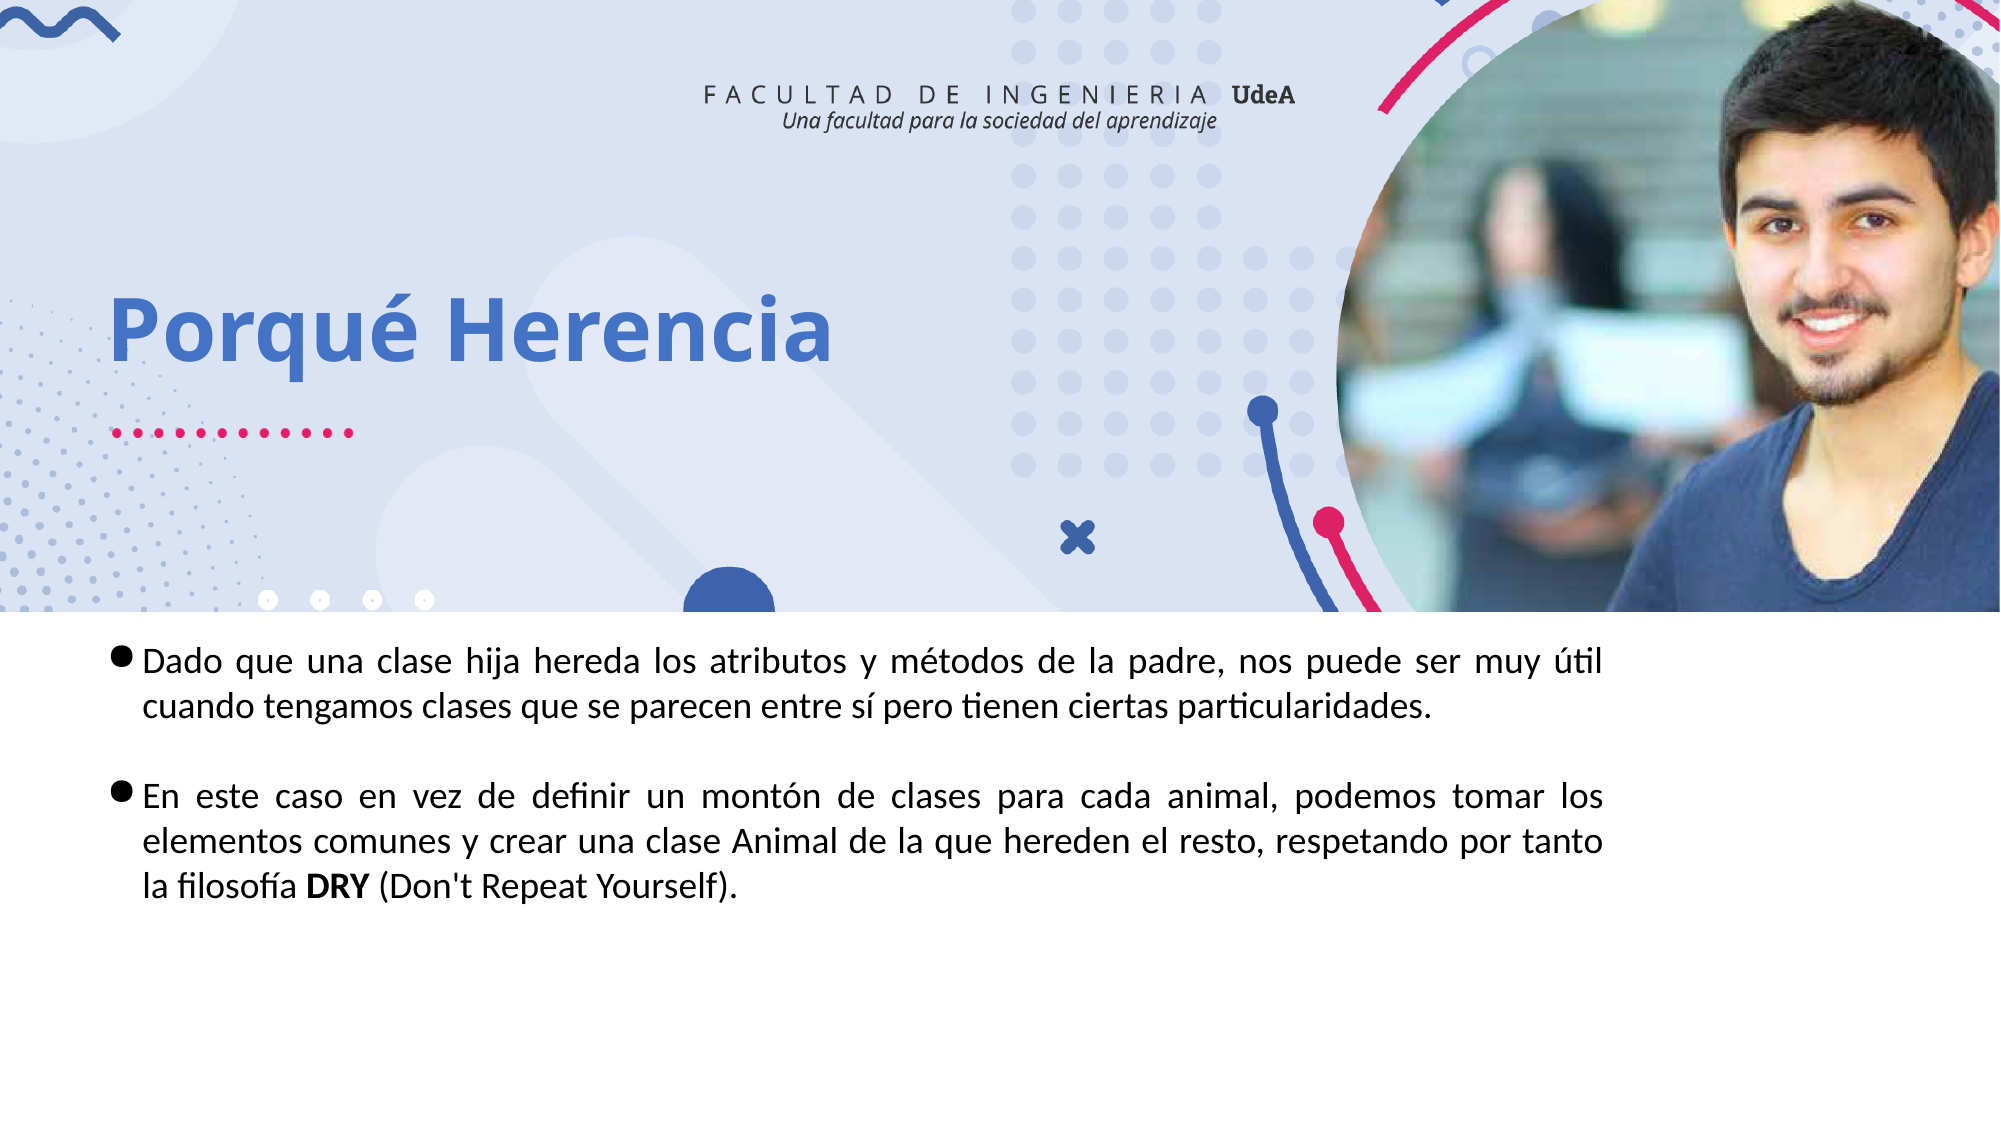

Porqué Herencia
Dado que una clase hija hereda los atributos y métodos de la padre, nos puede ser muy útil cuando tengamos clases que se parecen entre sí pero tienen ciertas particularidades.
En este caso en vez de definir un montón de clases para cada animal, podemos tomar los elementos comunes y crear una clase Animal de la que hereden el resto, respetando por tanto la filosofía DRY (Don't Repeat Yourself).